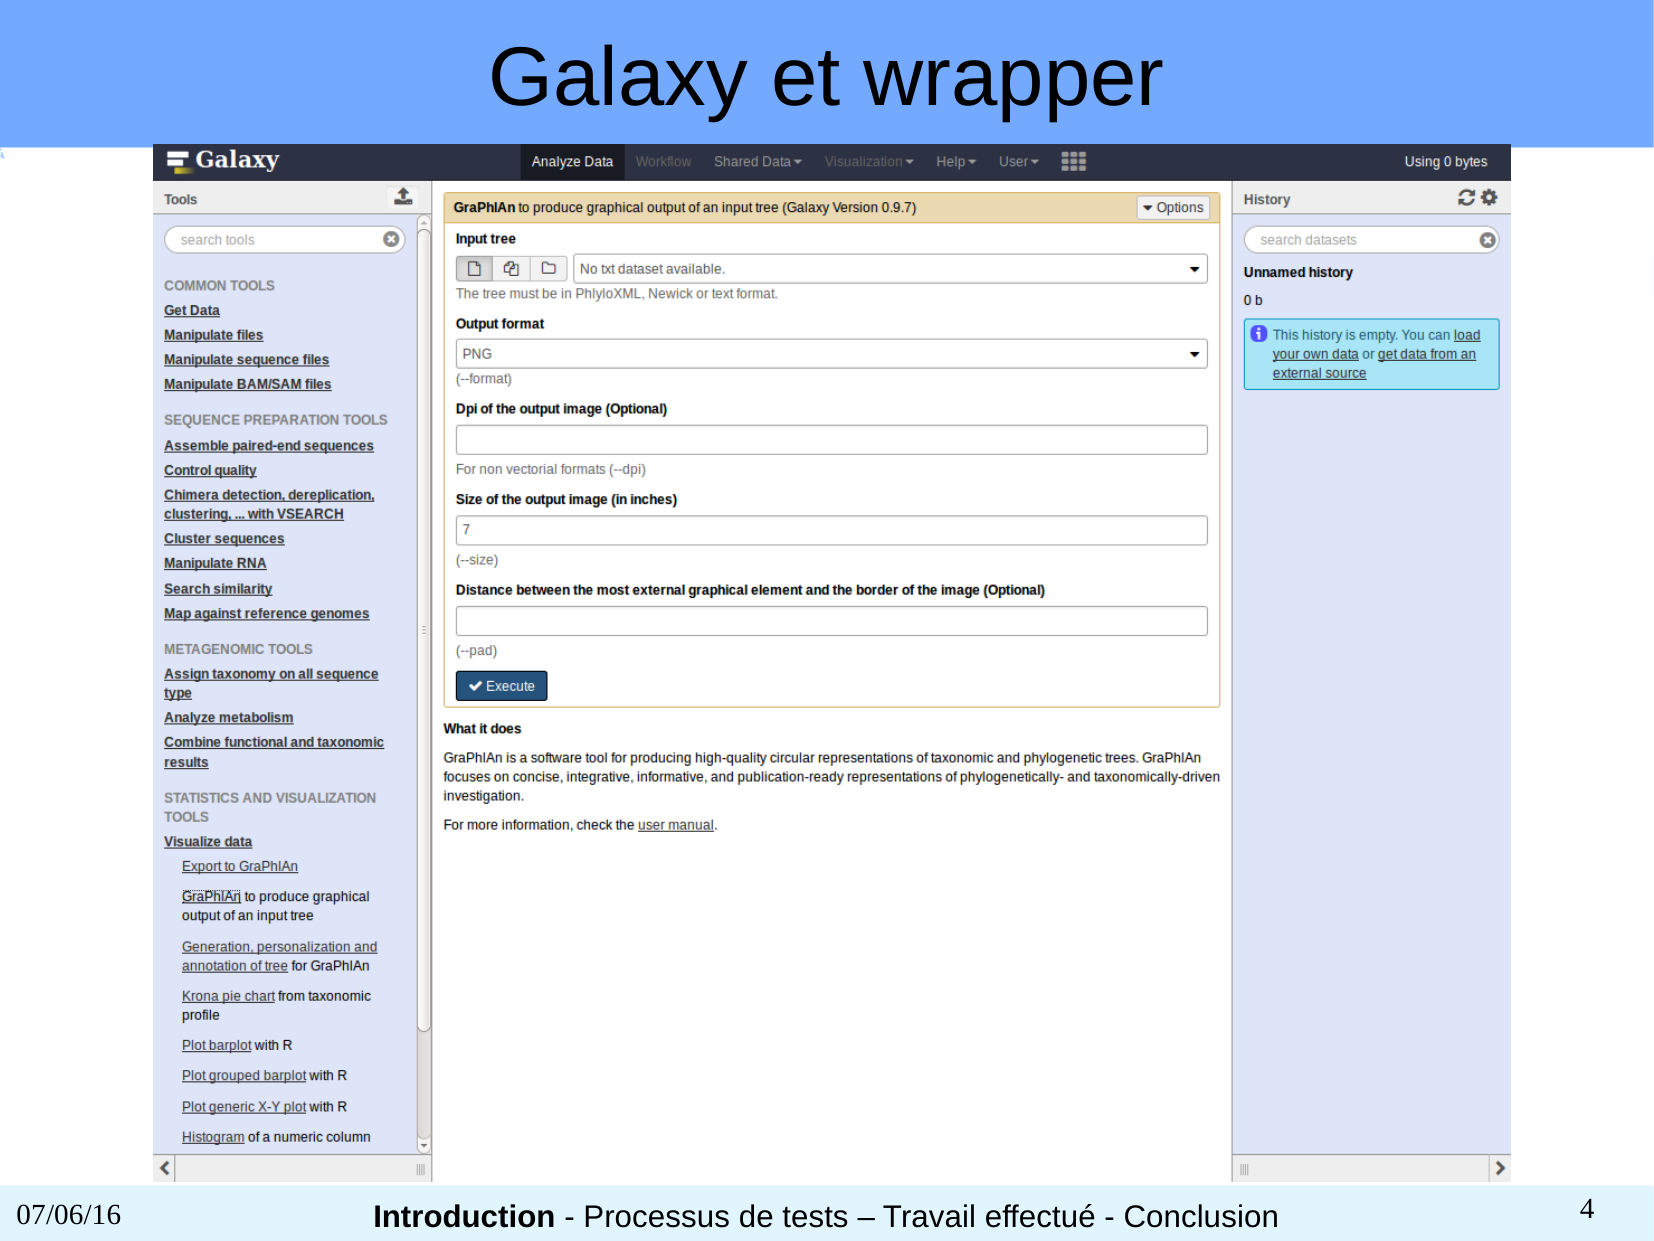

# Galaxy et wrapper
4
Introduction - Processus de tests - Travail éffectué - Conclusion
07/06/16